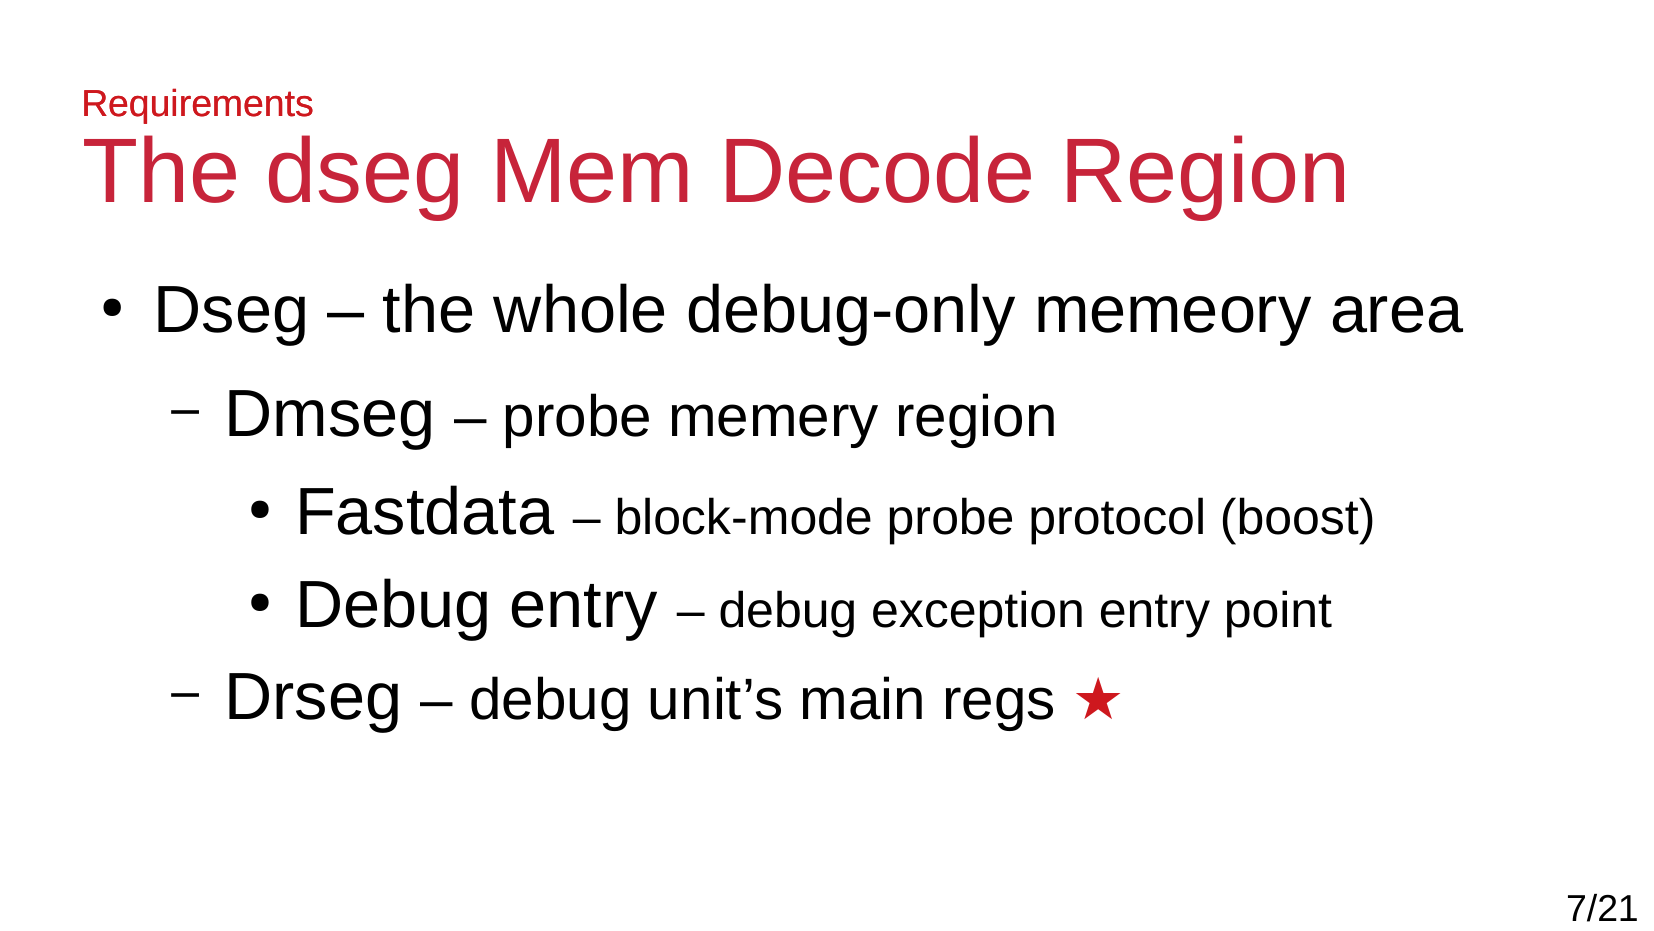

Requirements
Requirements
# The dseg Mem Decode Region
Dseg – the whole debug-only memeory area
Dmseg – probe memery region
Fastdata – block-mode probe protocol (boost)
Debug entry – debug exception entry point
Drseg – debug unit’s main regs ★